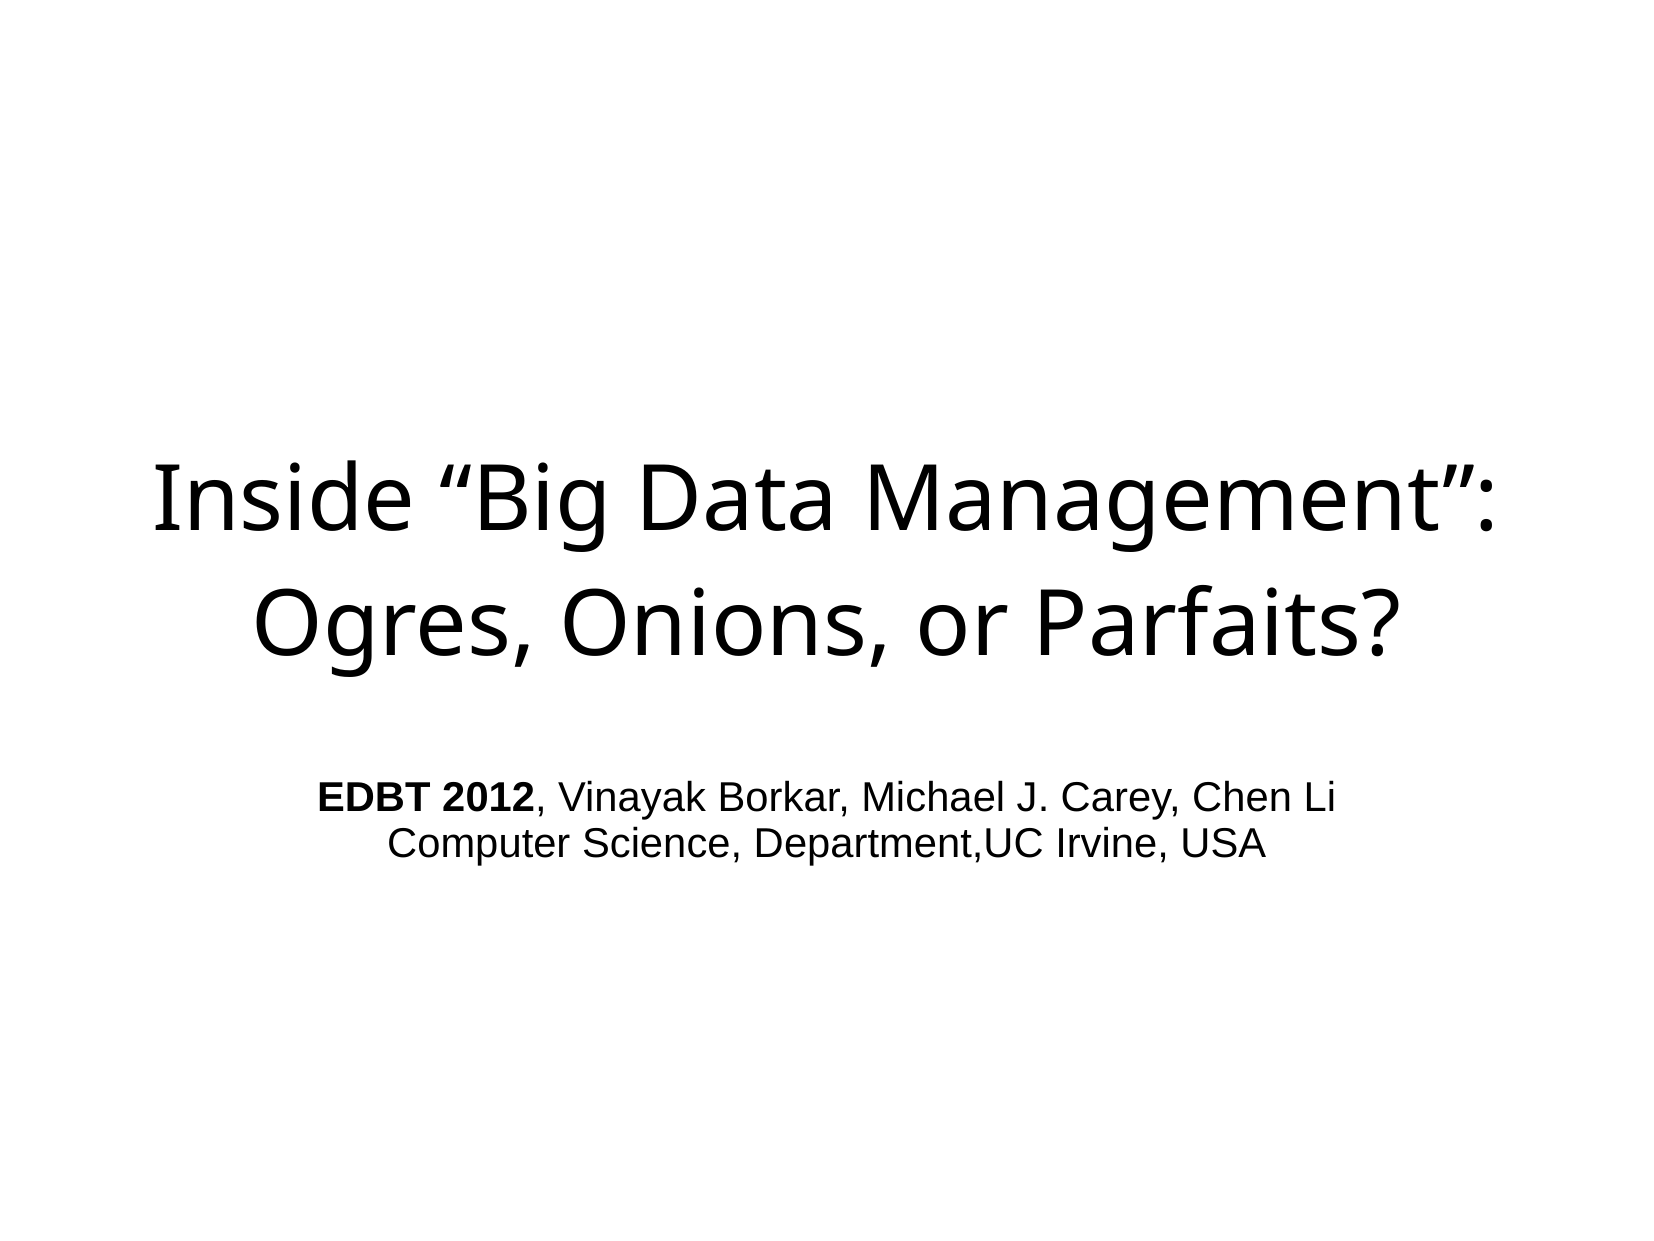

# Inside “Big Data Management”:
Ogres, Onions, or Parfaits?
EDBT 2012, Vinayak Borkar, Michael J. Carey, Chen Li
Computer Science, Department,UC Irvine, USA